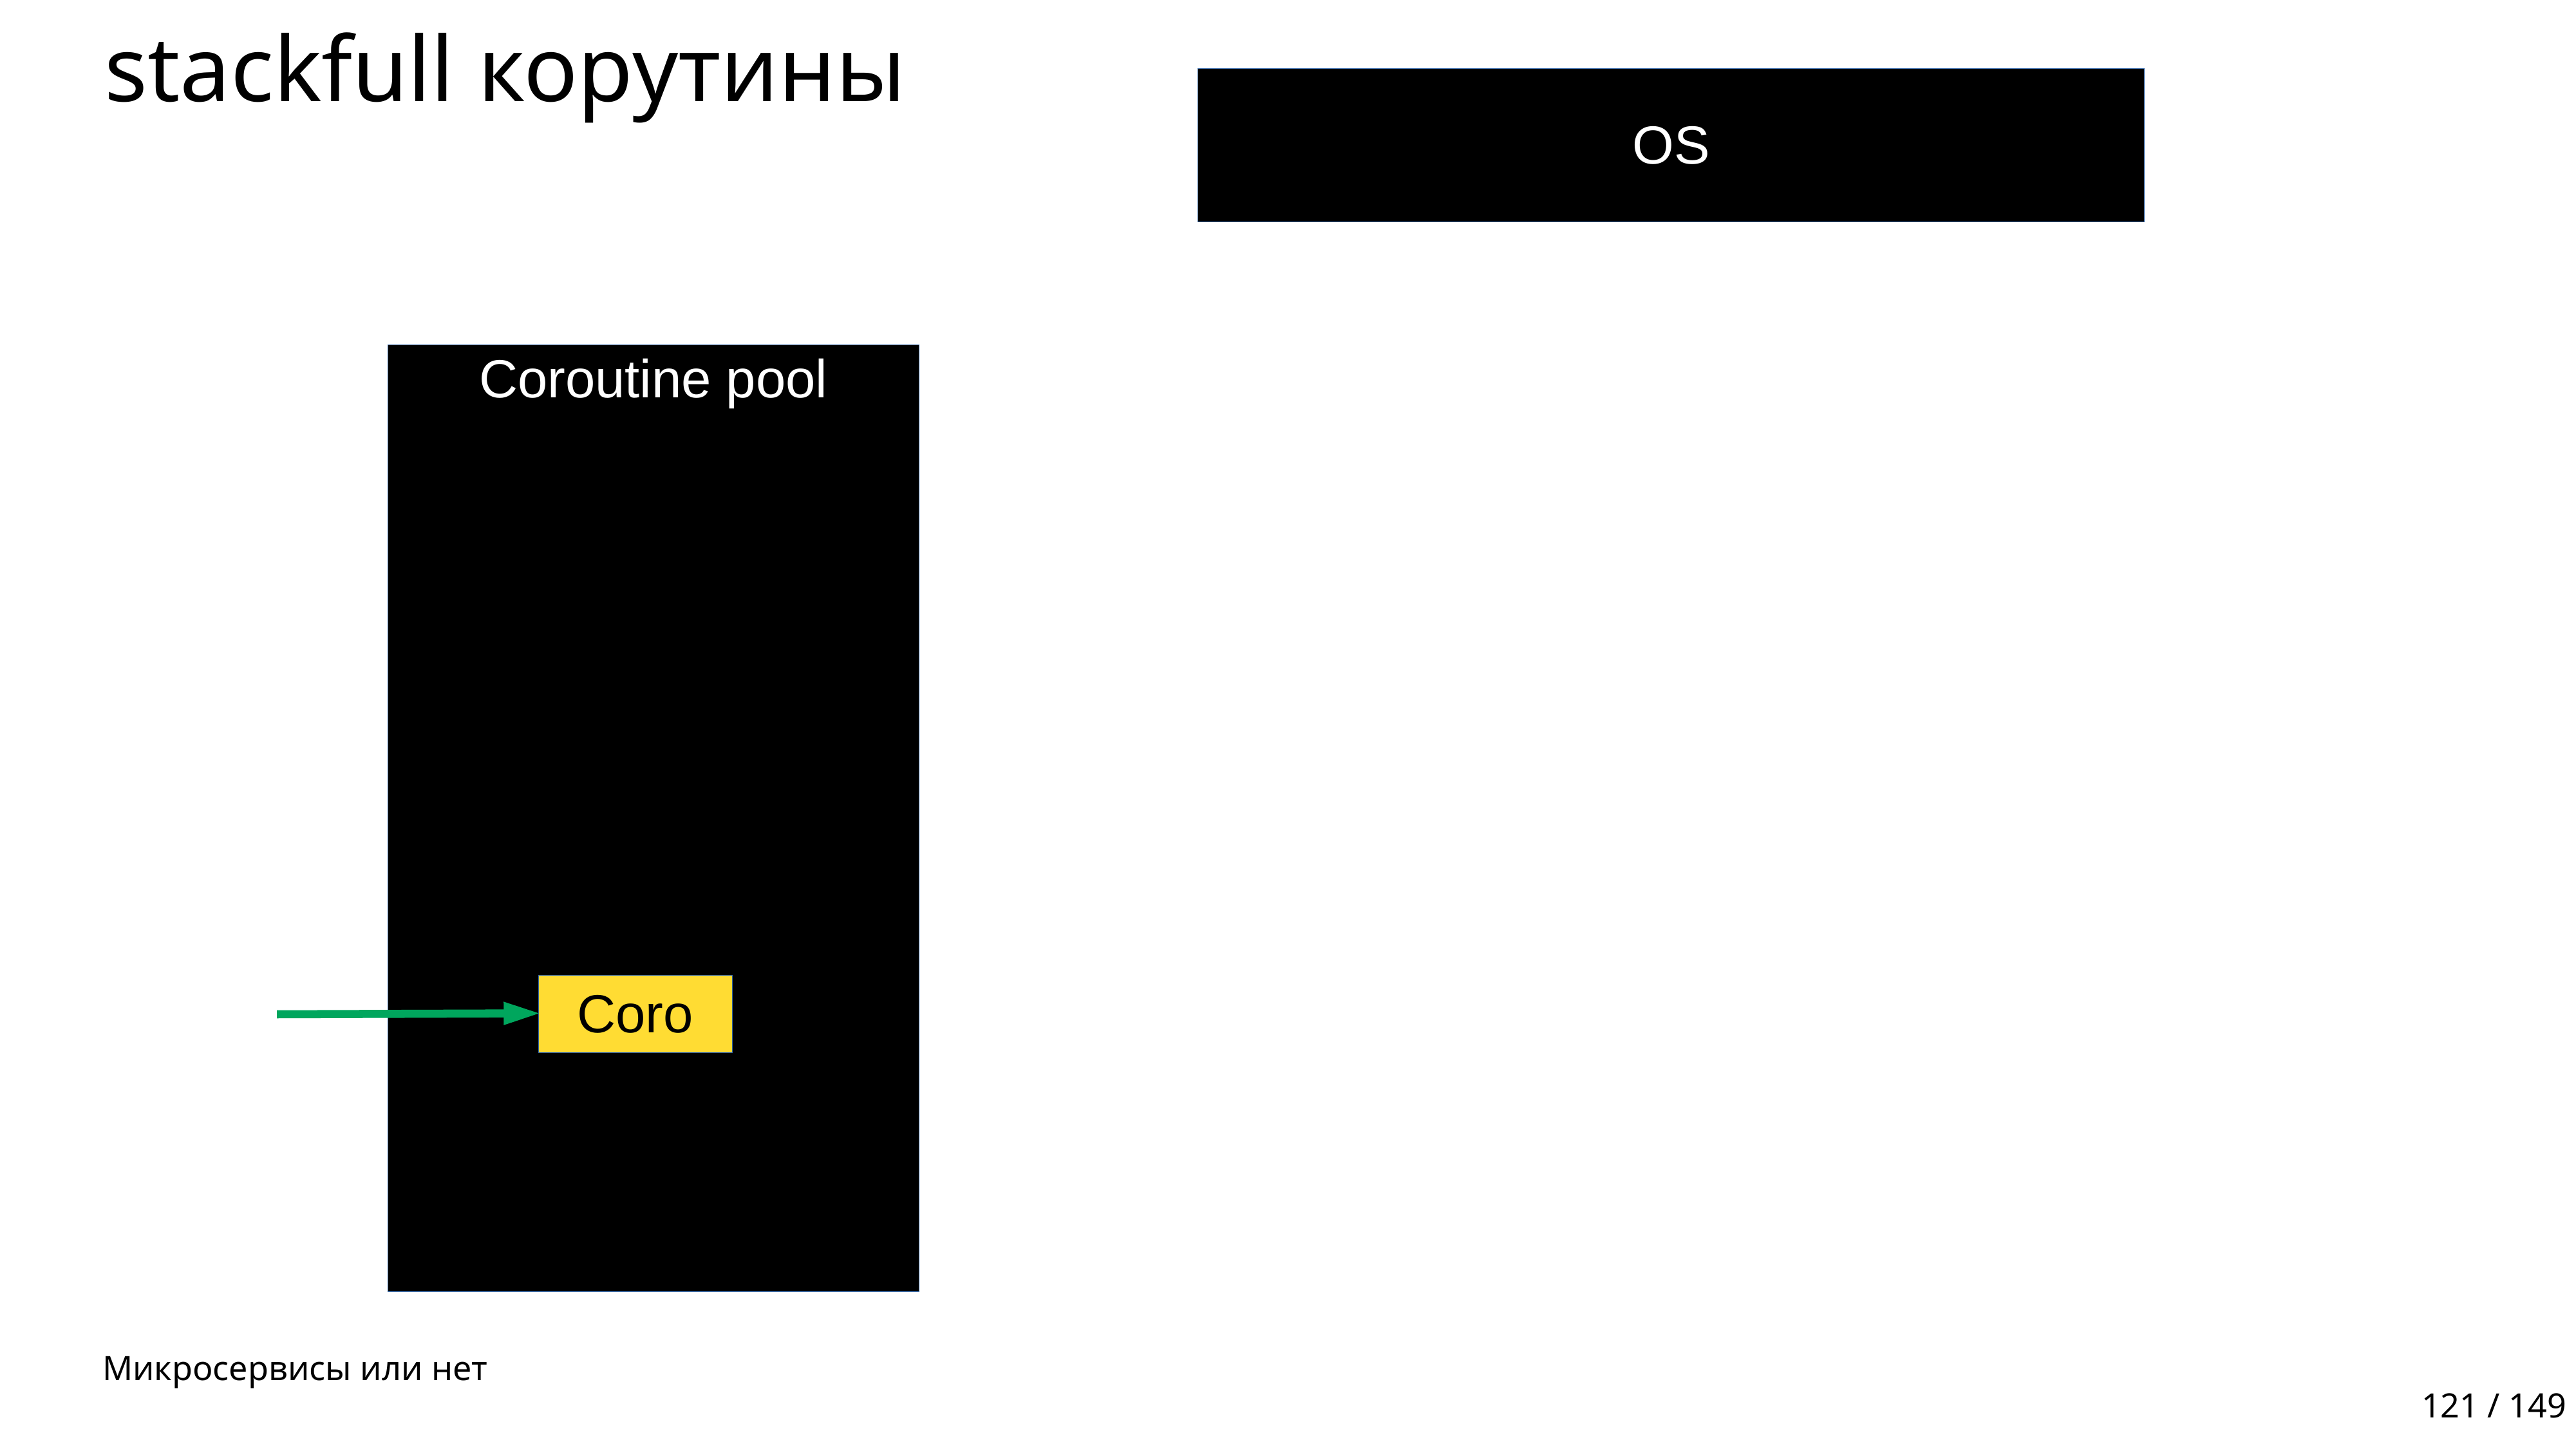

stackfull корутины
OS
Coroutine pool
Coro
# Микросервисы или нет